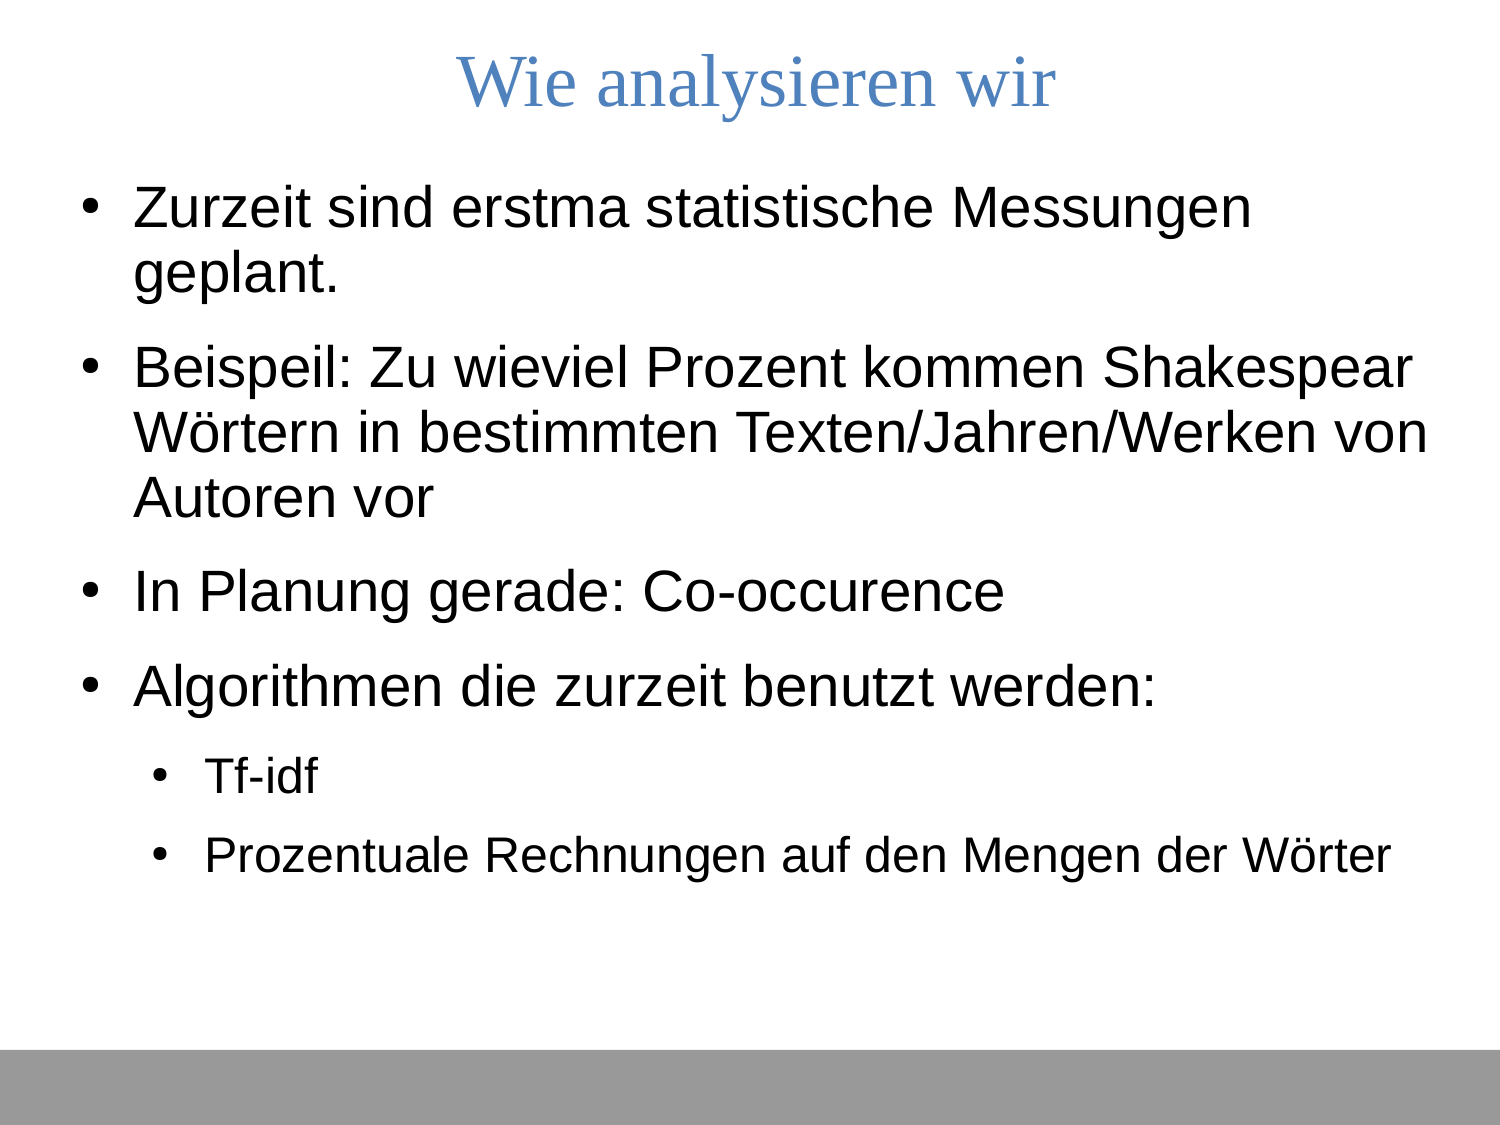

# Wie analysieren wir
Zurzeit sind erstma statistische Messungen geplant.
Beispeil: Zu wieviel Prozent kommen Shakespear Wörtern in bestimmten Texten/Jahren/Werken von Autoren vor
In Planung gerade: Co-occurence
Algorithmen die zurzeit benutzt werden:
Tf-idf
Prozentuale Rechnungen auf den Mengen der Wörter